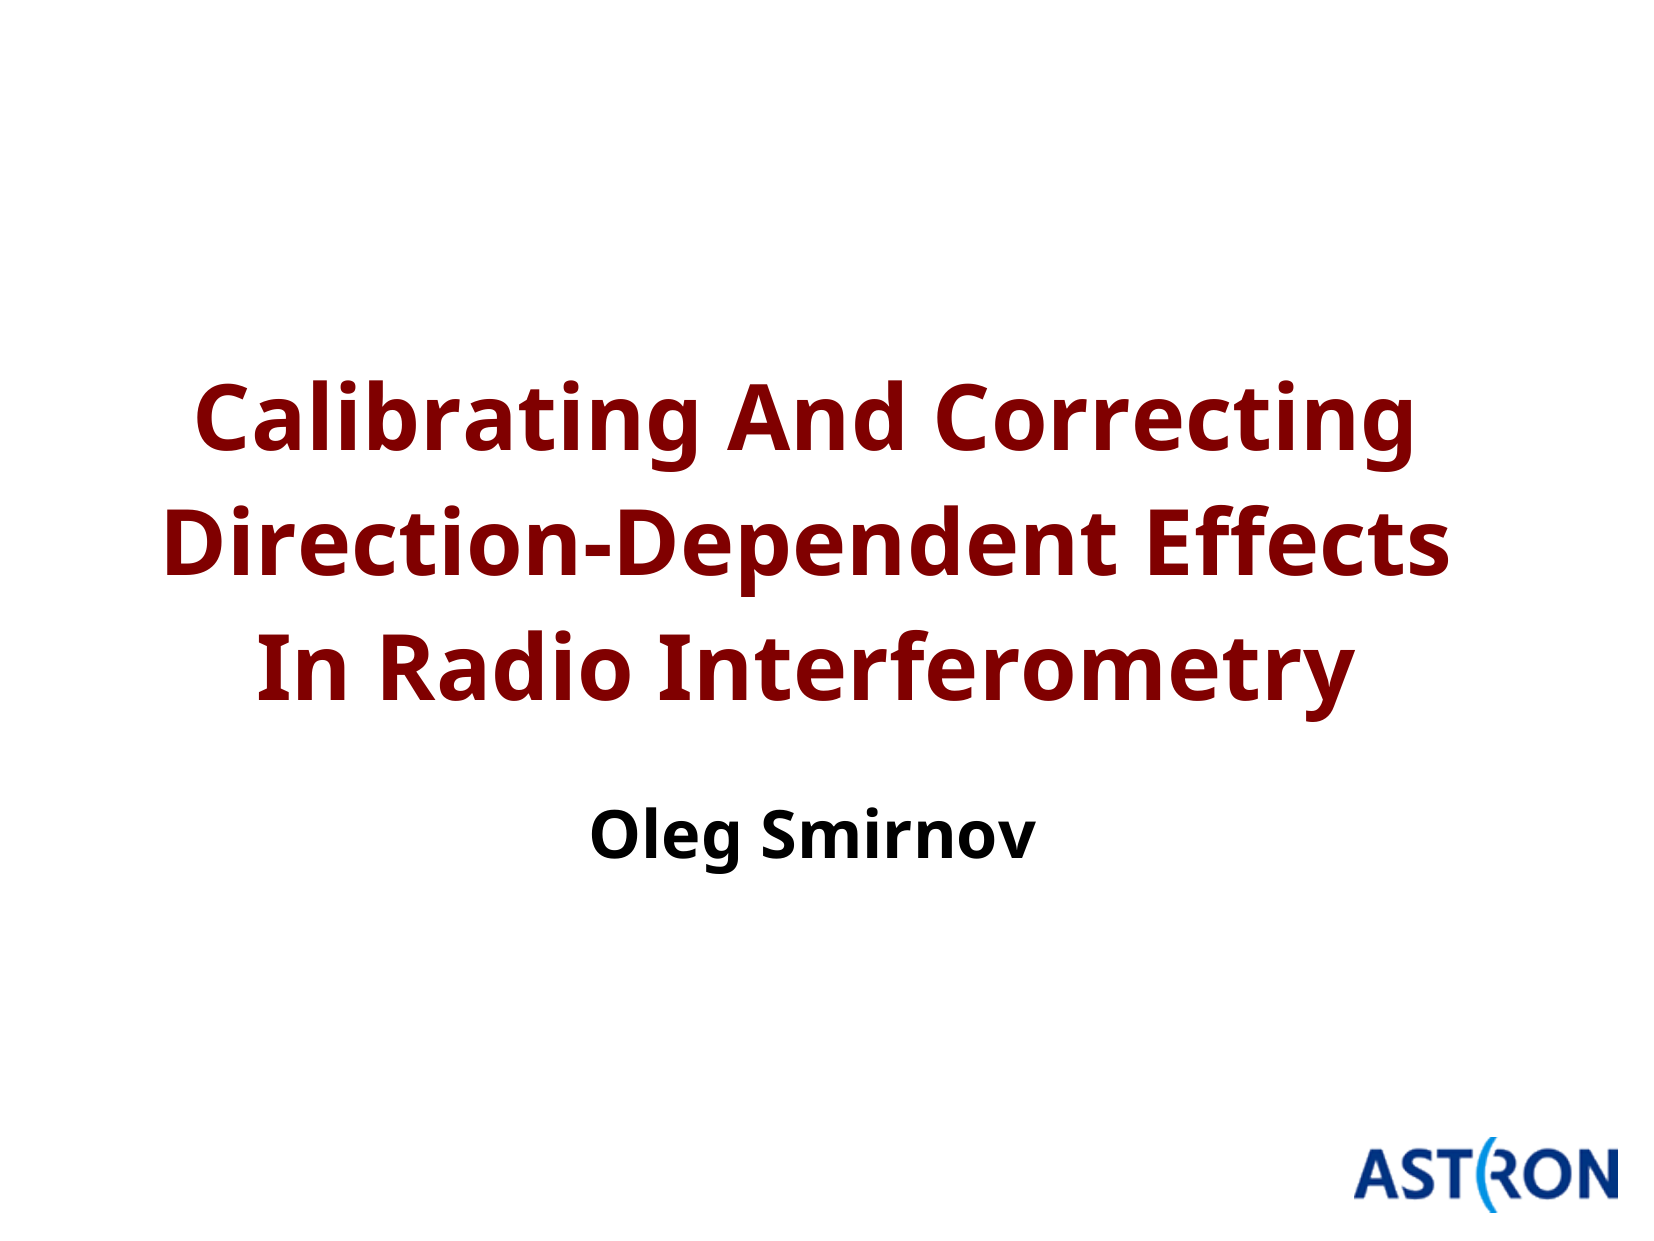

# Calibrating And Correcting Direction-Dependent Effects In Radio Interferometry
Oleg Smirnov